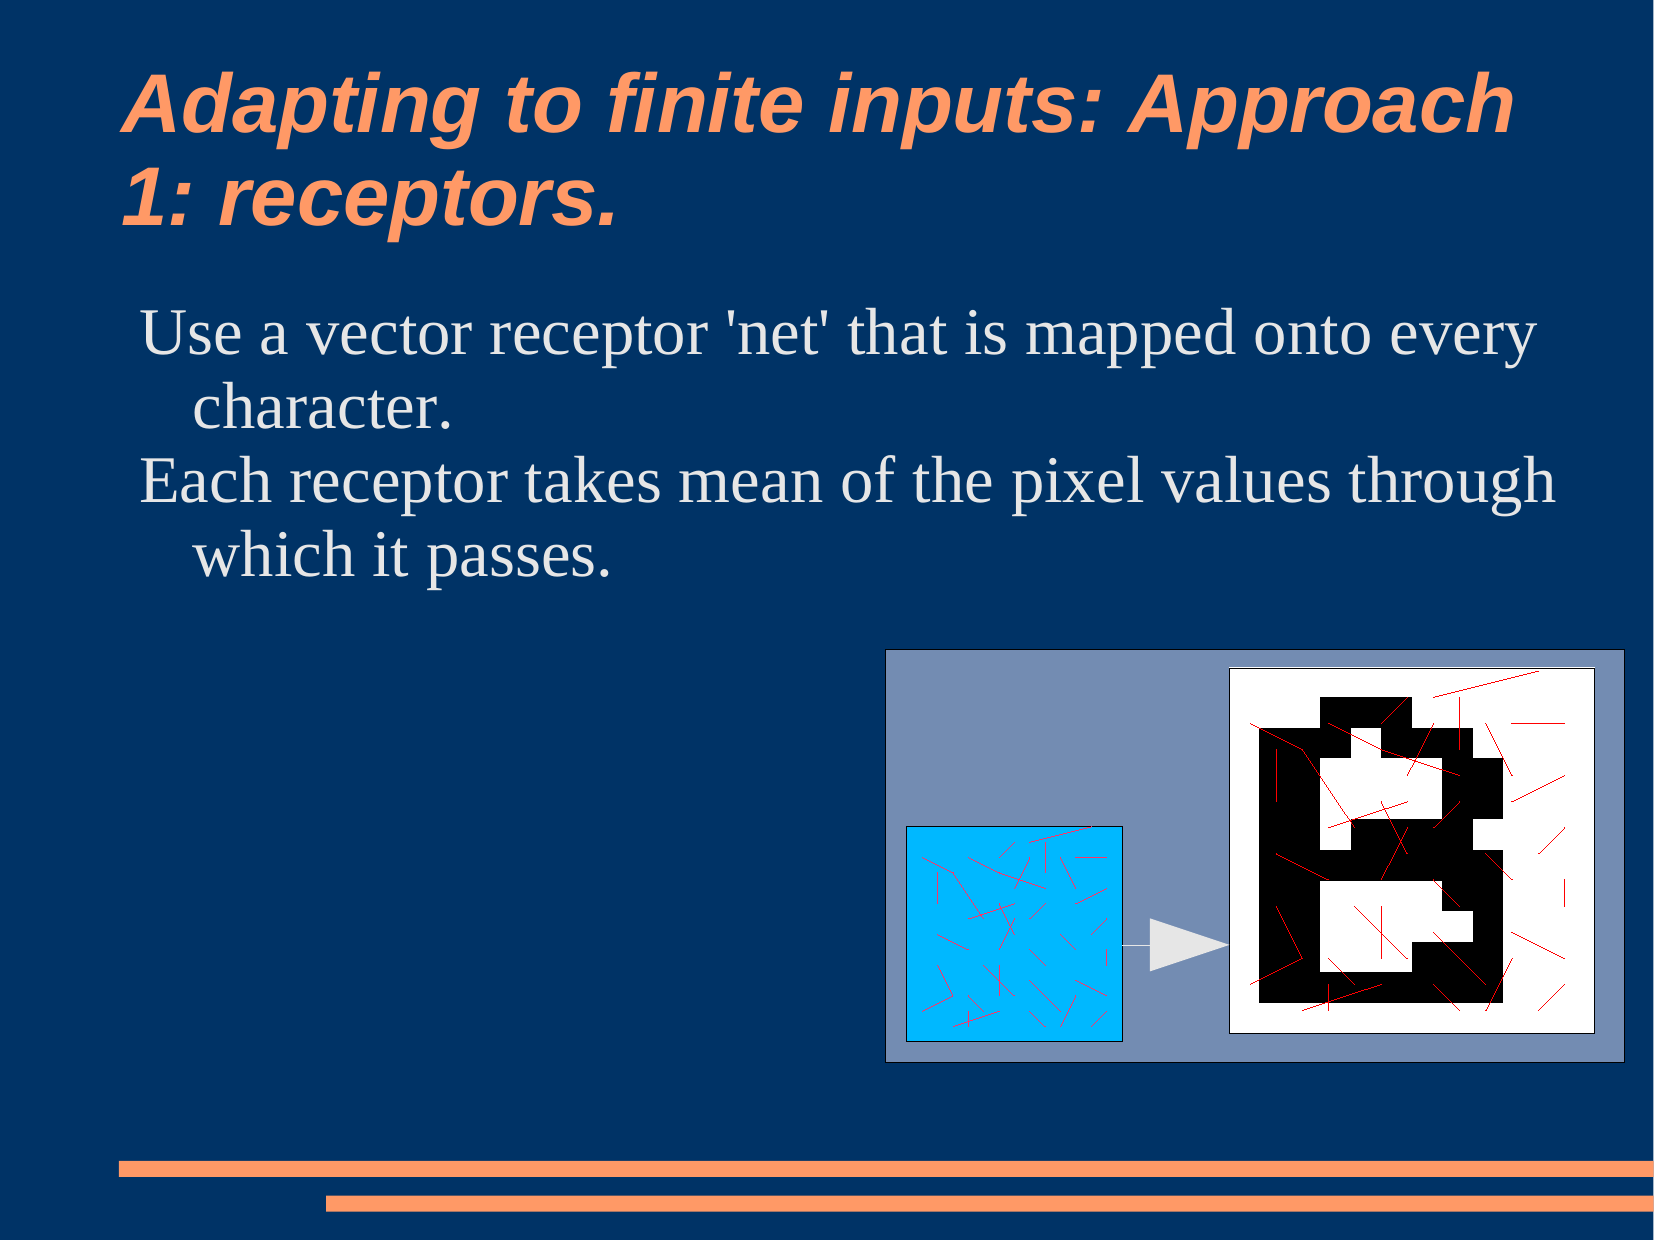

# Adapting to finite inputs: Approach 1: receptors.
Use a vector receptor 'net' that is mapped onto every character.
Each receptor takes mean of the pixel values through which it passes.